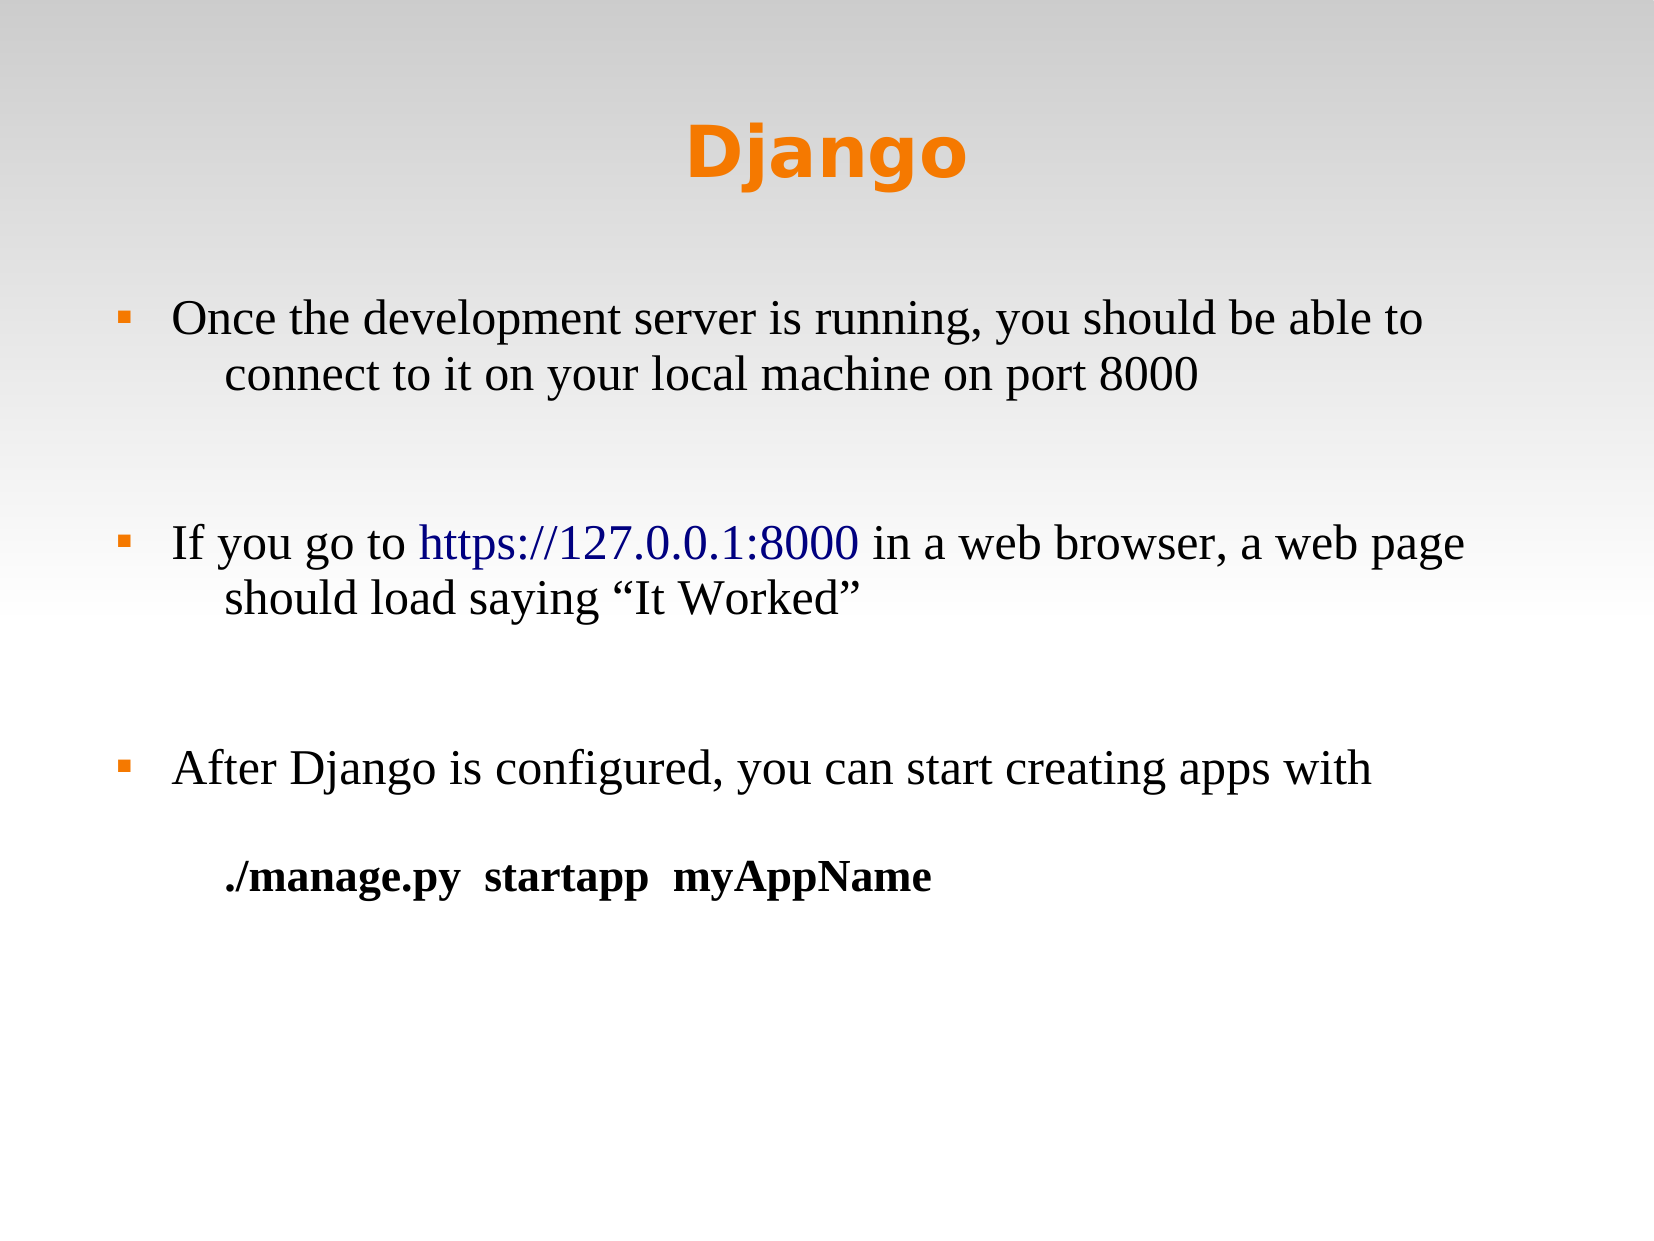

# Django
Once the development server is running, you should be able to connect to it on your local machine on port 8000
If you go to https://127.0.0.1:8000 in a web browser, a web page should load saying “It Worked”
After Django is configured, you can start creating apps with
./manage.py startapp myAppName